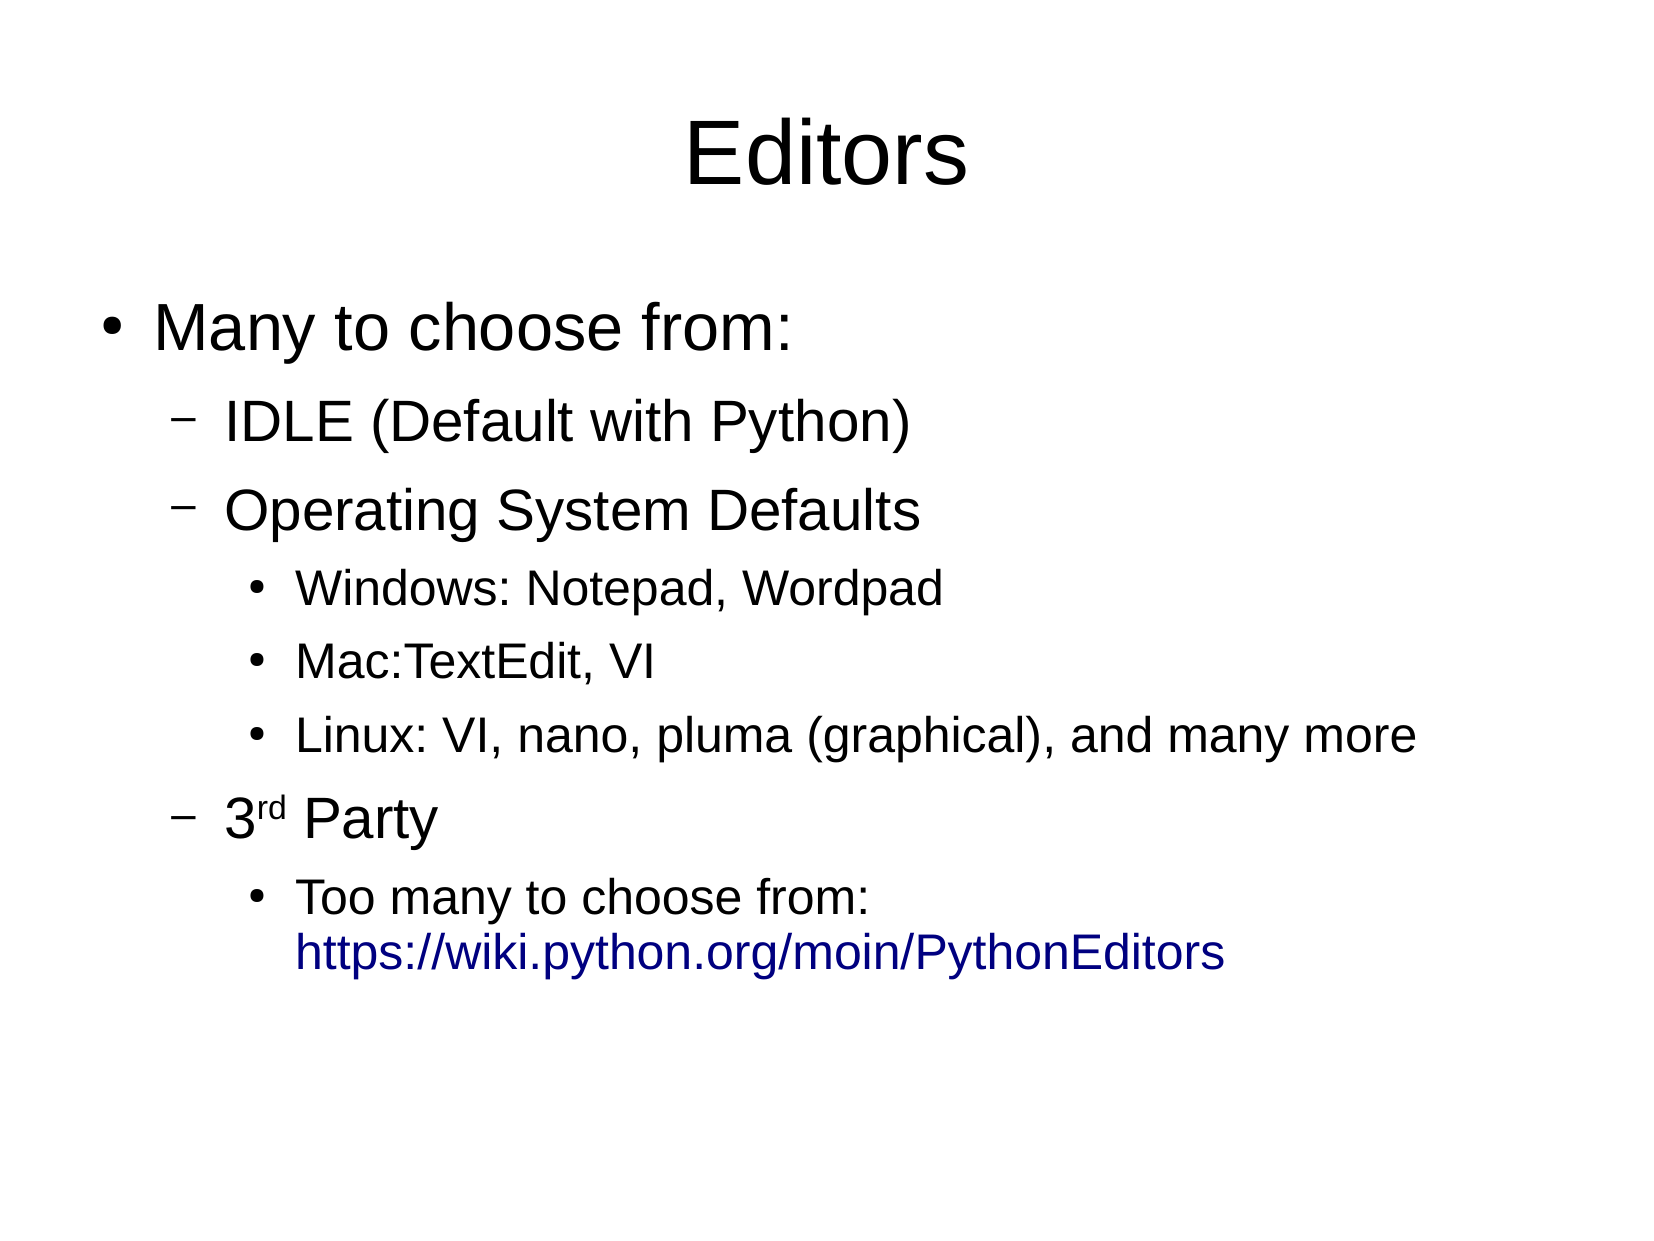

# Editors
Many to choose from:
IDLE (Default with Python)
Operating System Defaults
Windows: Notepad, Wordpad
Mac:TextEdit, VI
Linux: VI, nano, pluma (graphical), and many more
3rd Party
Too many to choose from: https://wiki.python.org/moin/PythonEditors